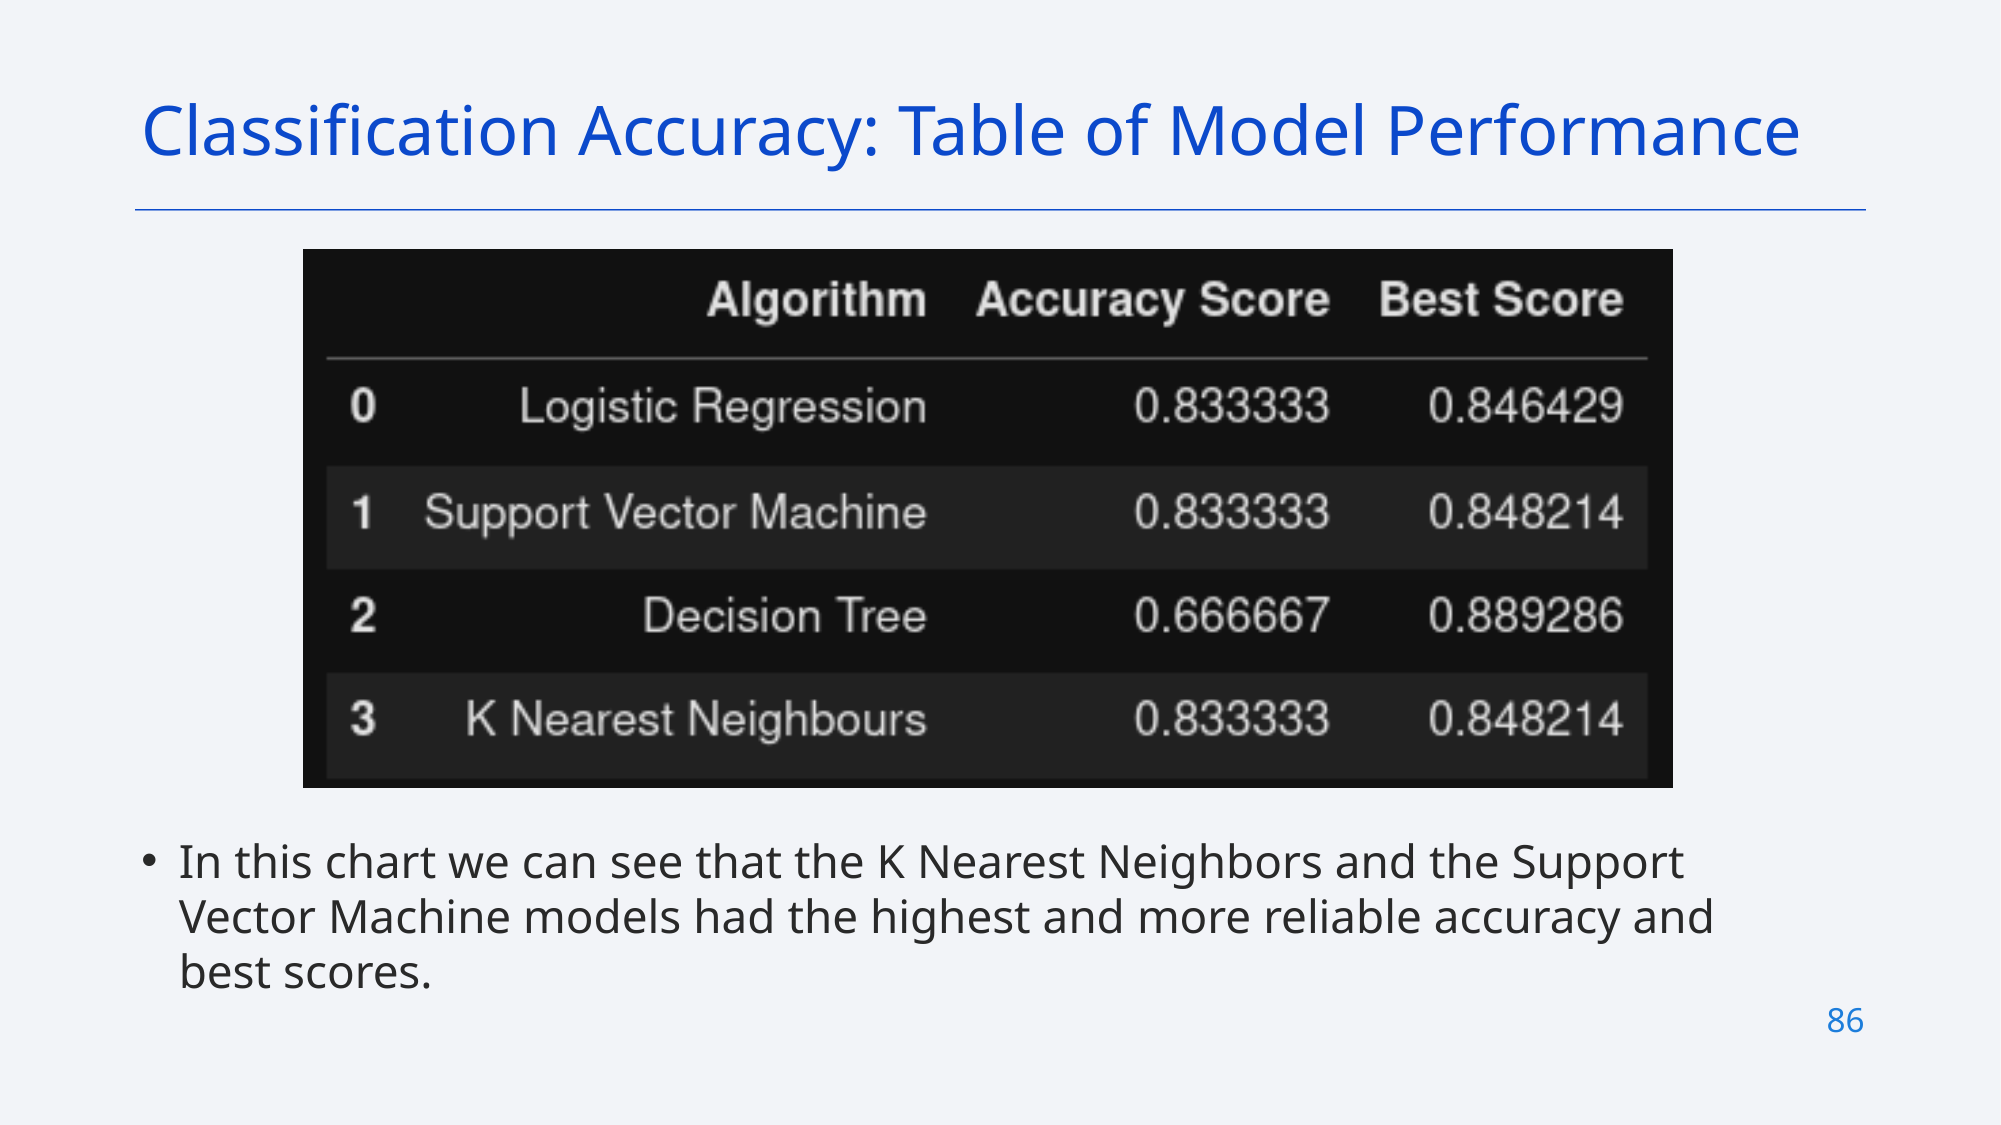

Classification Accuracy: Table of Model Performance
# In this chart we can see that the K Nearest Neighbors and the Support Vector Machine models had the highest and more reliable accuracy and best scores.
86